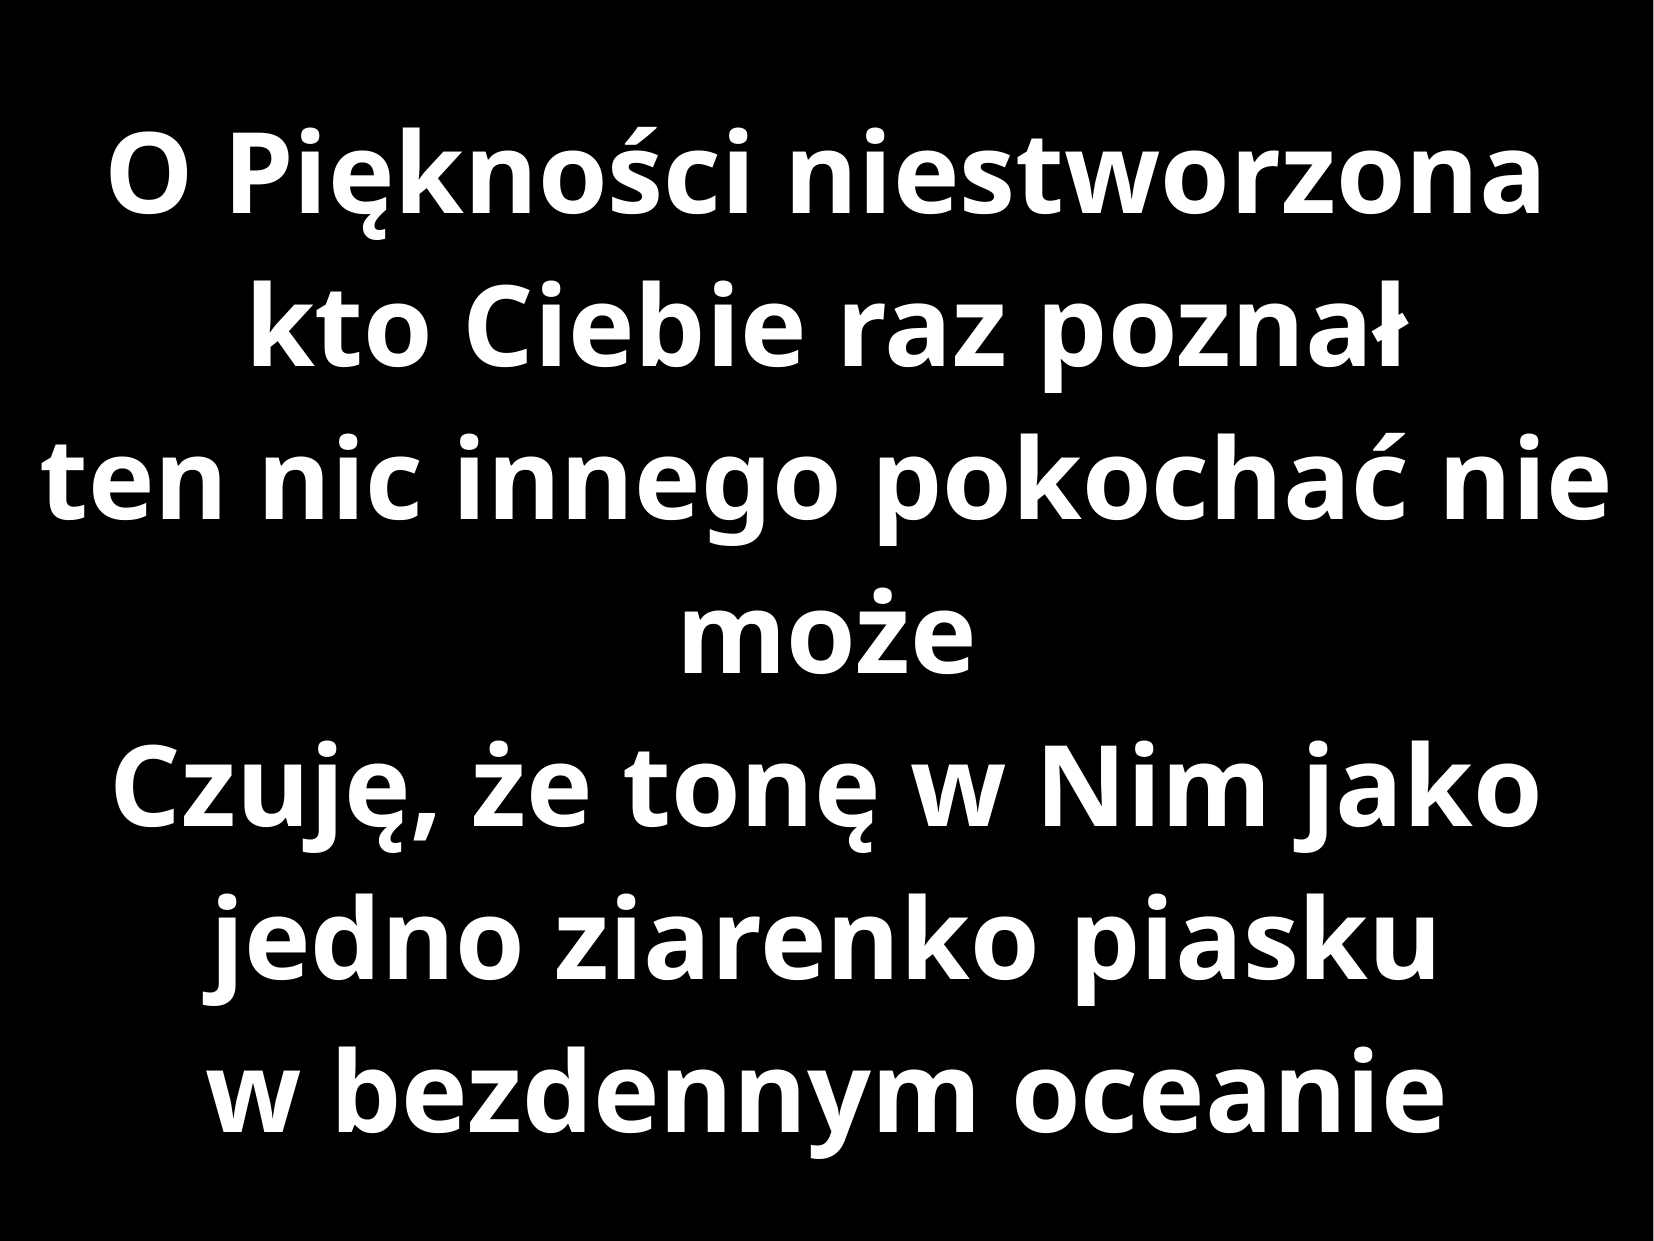

# O Piękności niestworzona kto Ciebie raz poznał ten nic innego pokochać nie może Czuję, że tonę w Nim jako jedno ziarenko piasku w bezdennym oceanie